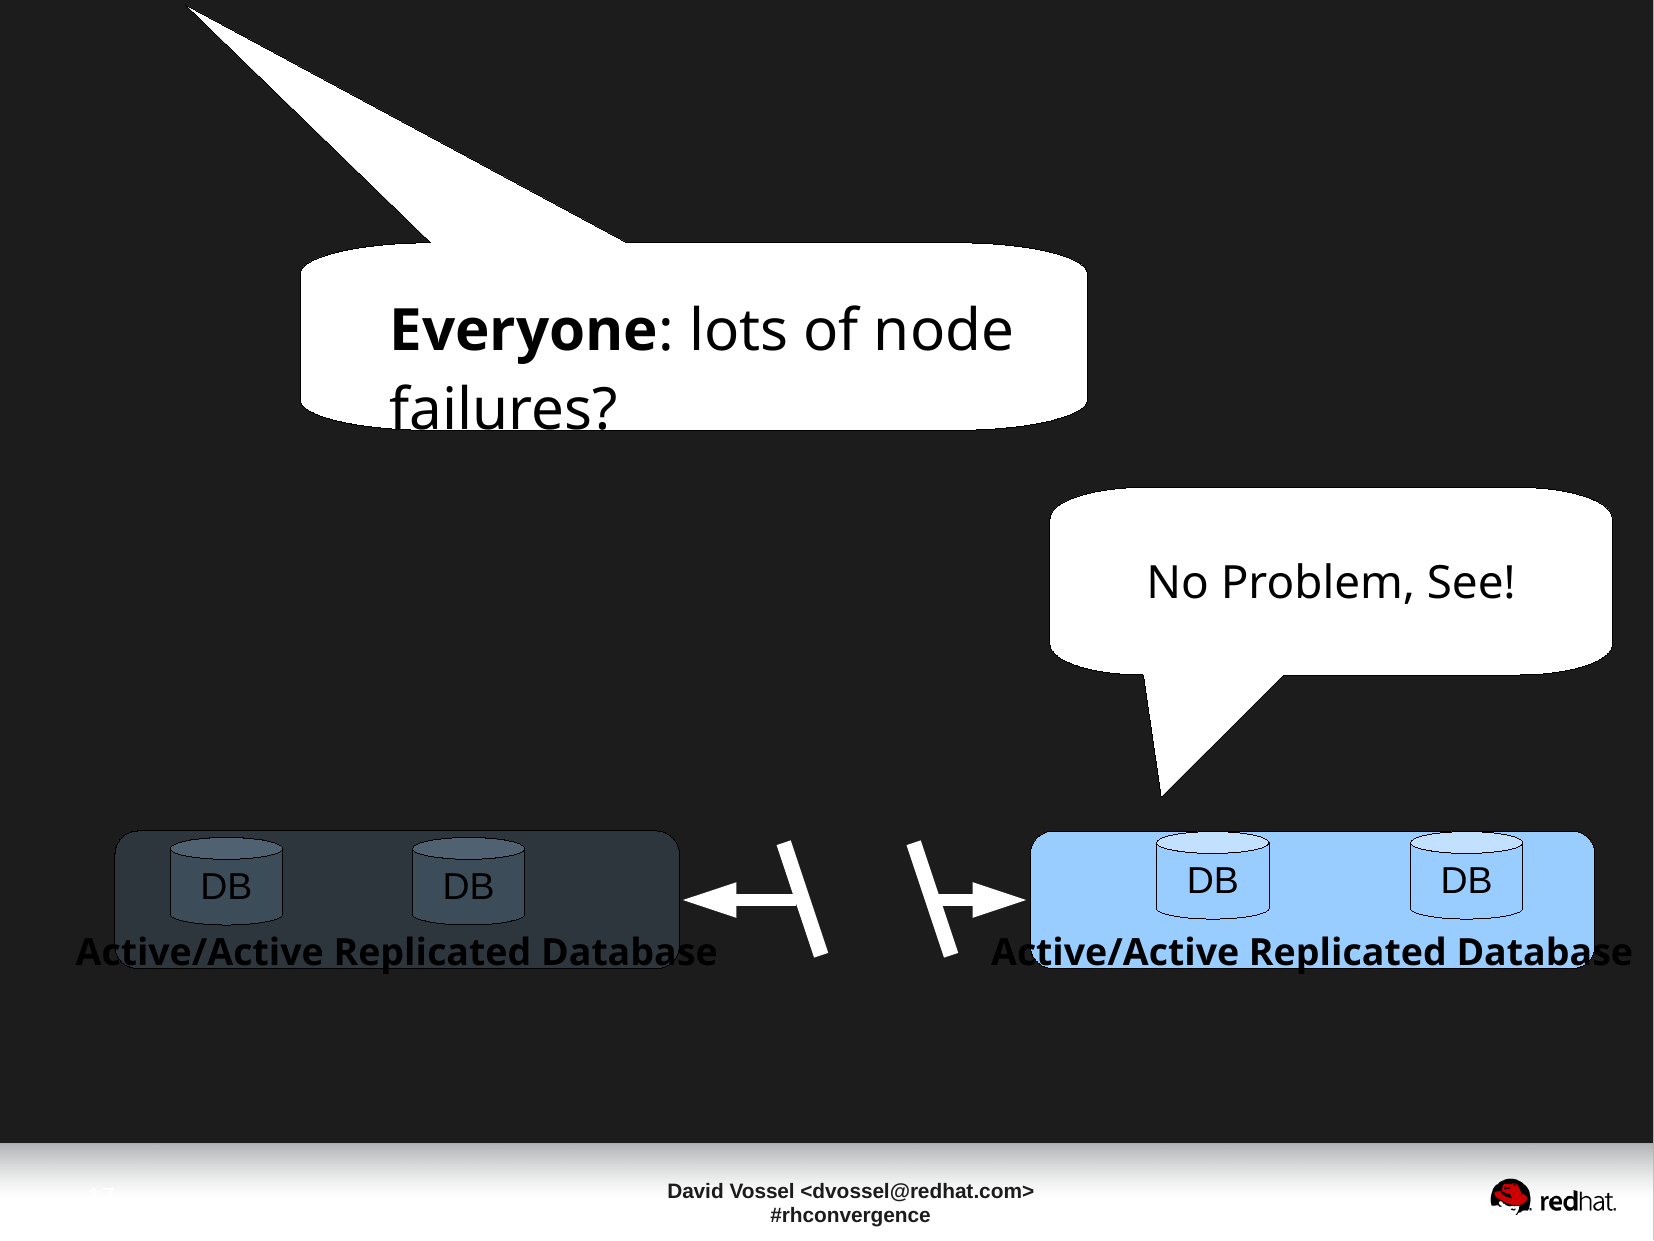

Everyone: lots of node failures?
No Problem, See!
Active/Active Replicated Database
Active/Active Replicated Database
DB
DB
DB
DB